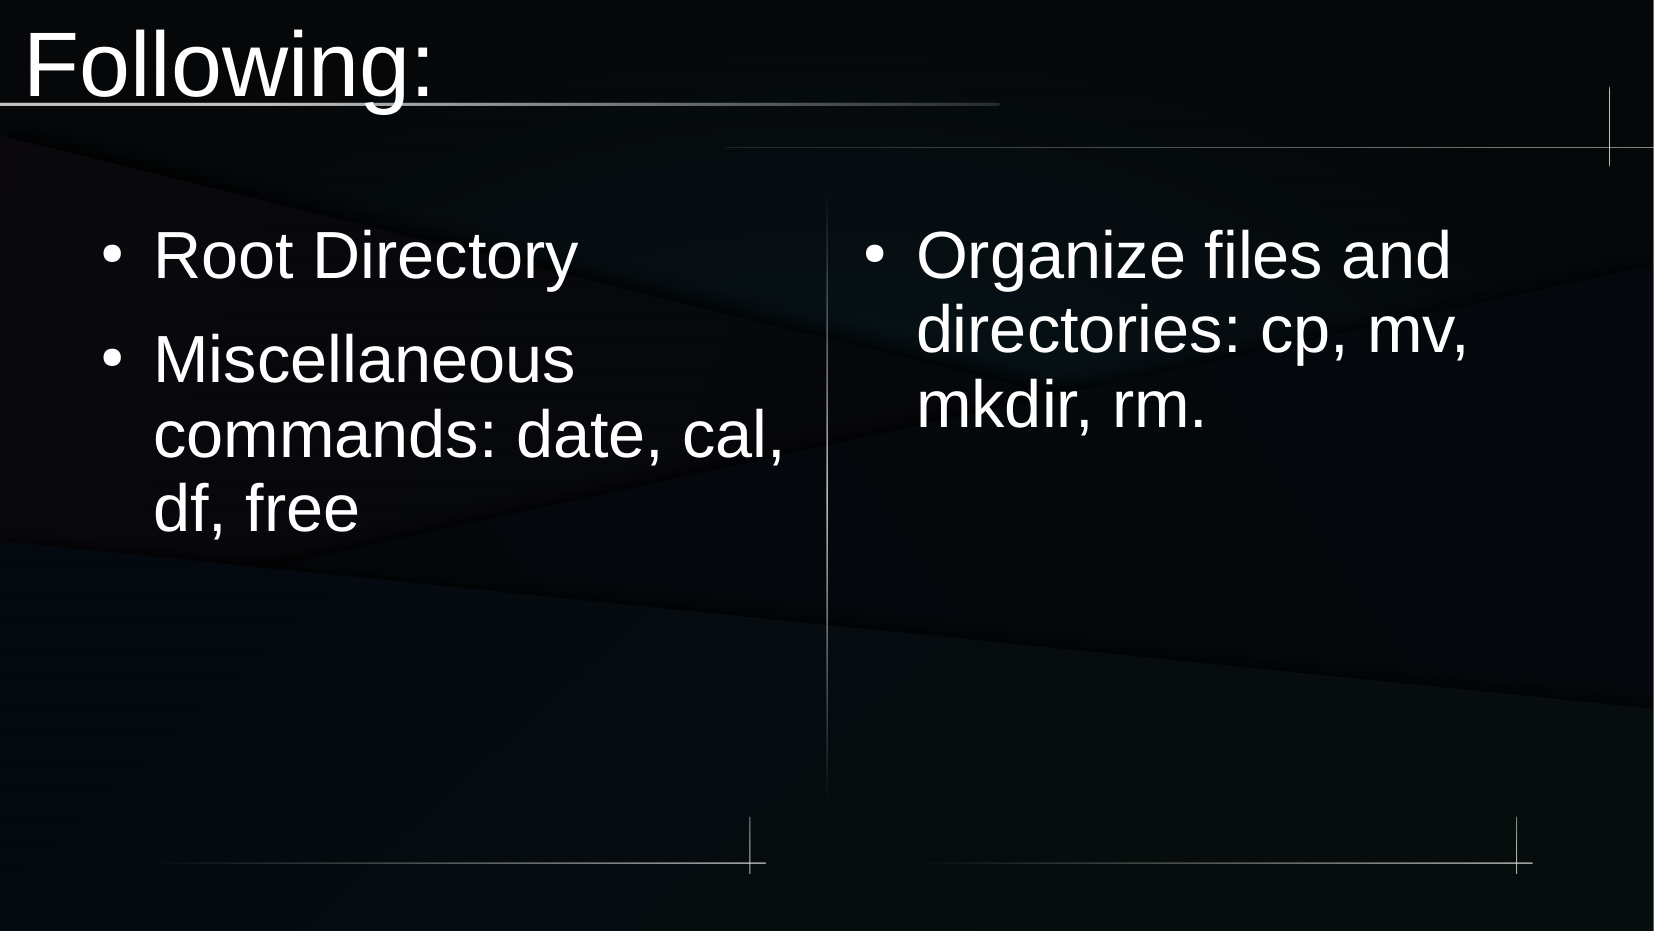

# Following:
Root Directory
Miscellaneous commands: date, cal, df, free
Organize files and directories: cp, mv, mkdir, rm.